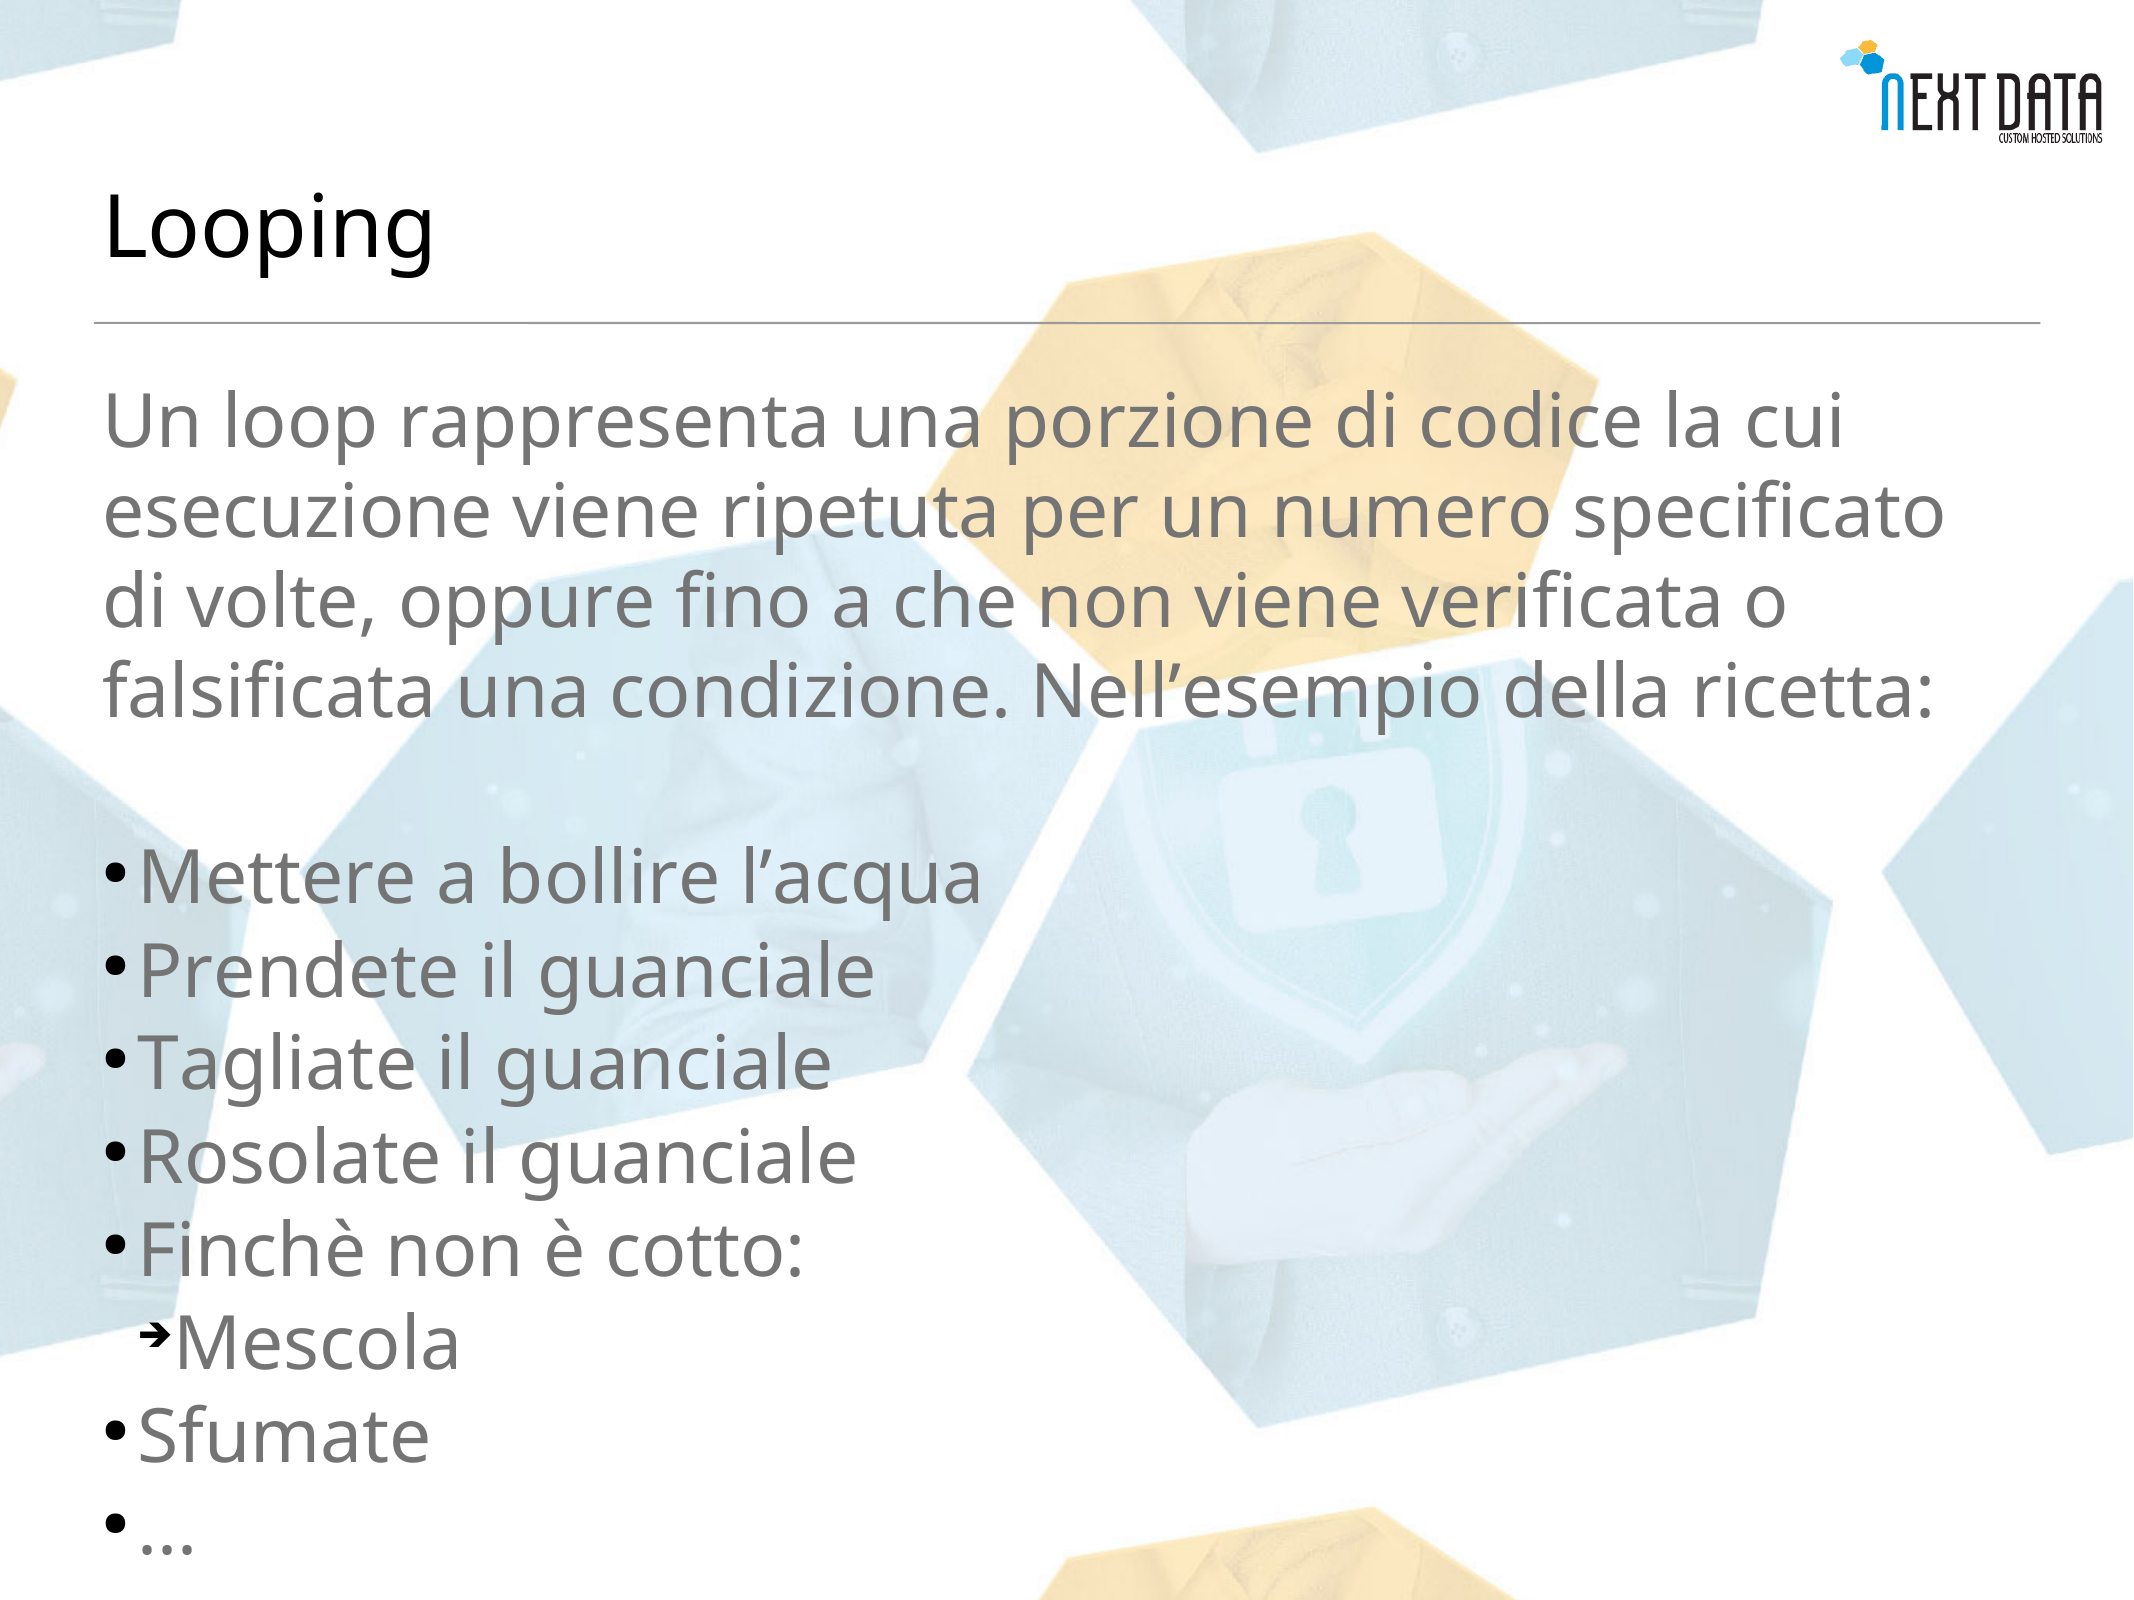

Looping
Un loop rappresenta una porzione di codice la cui esecuzione viene ripetuta per un numero specificato di volte, oppure fino a che non viene verificata o falsificata una condizione. Nell’esempio della ricetta:
Mettere a bollire l’acqua
Prendete il guanciale
Tagliate il guanciale
Rosolate il guanciale
Finchè non è cotto:
Mescola
Sfumate
...